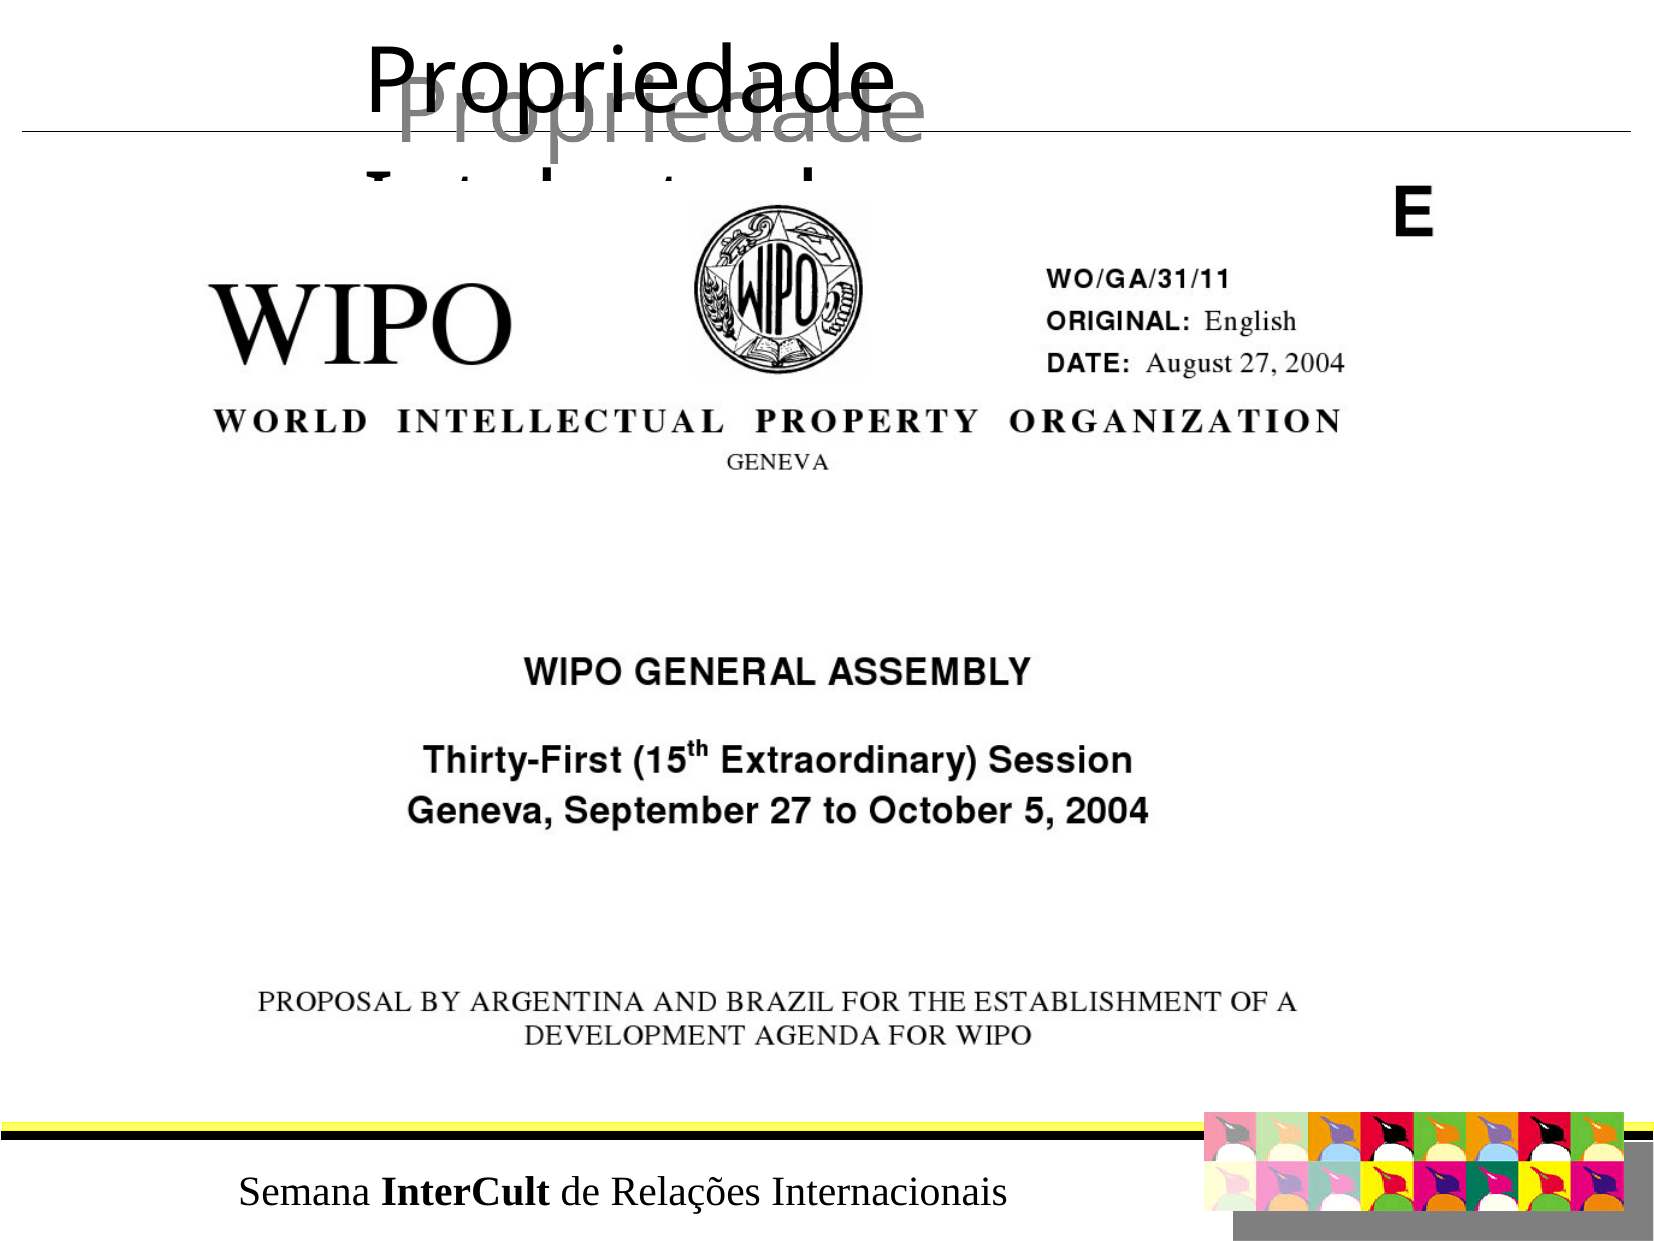

Propriedade Intelectual
Semana InterCult de Relações Internacionais